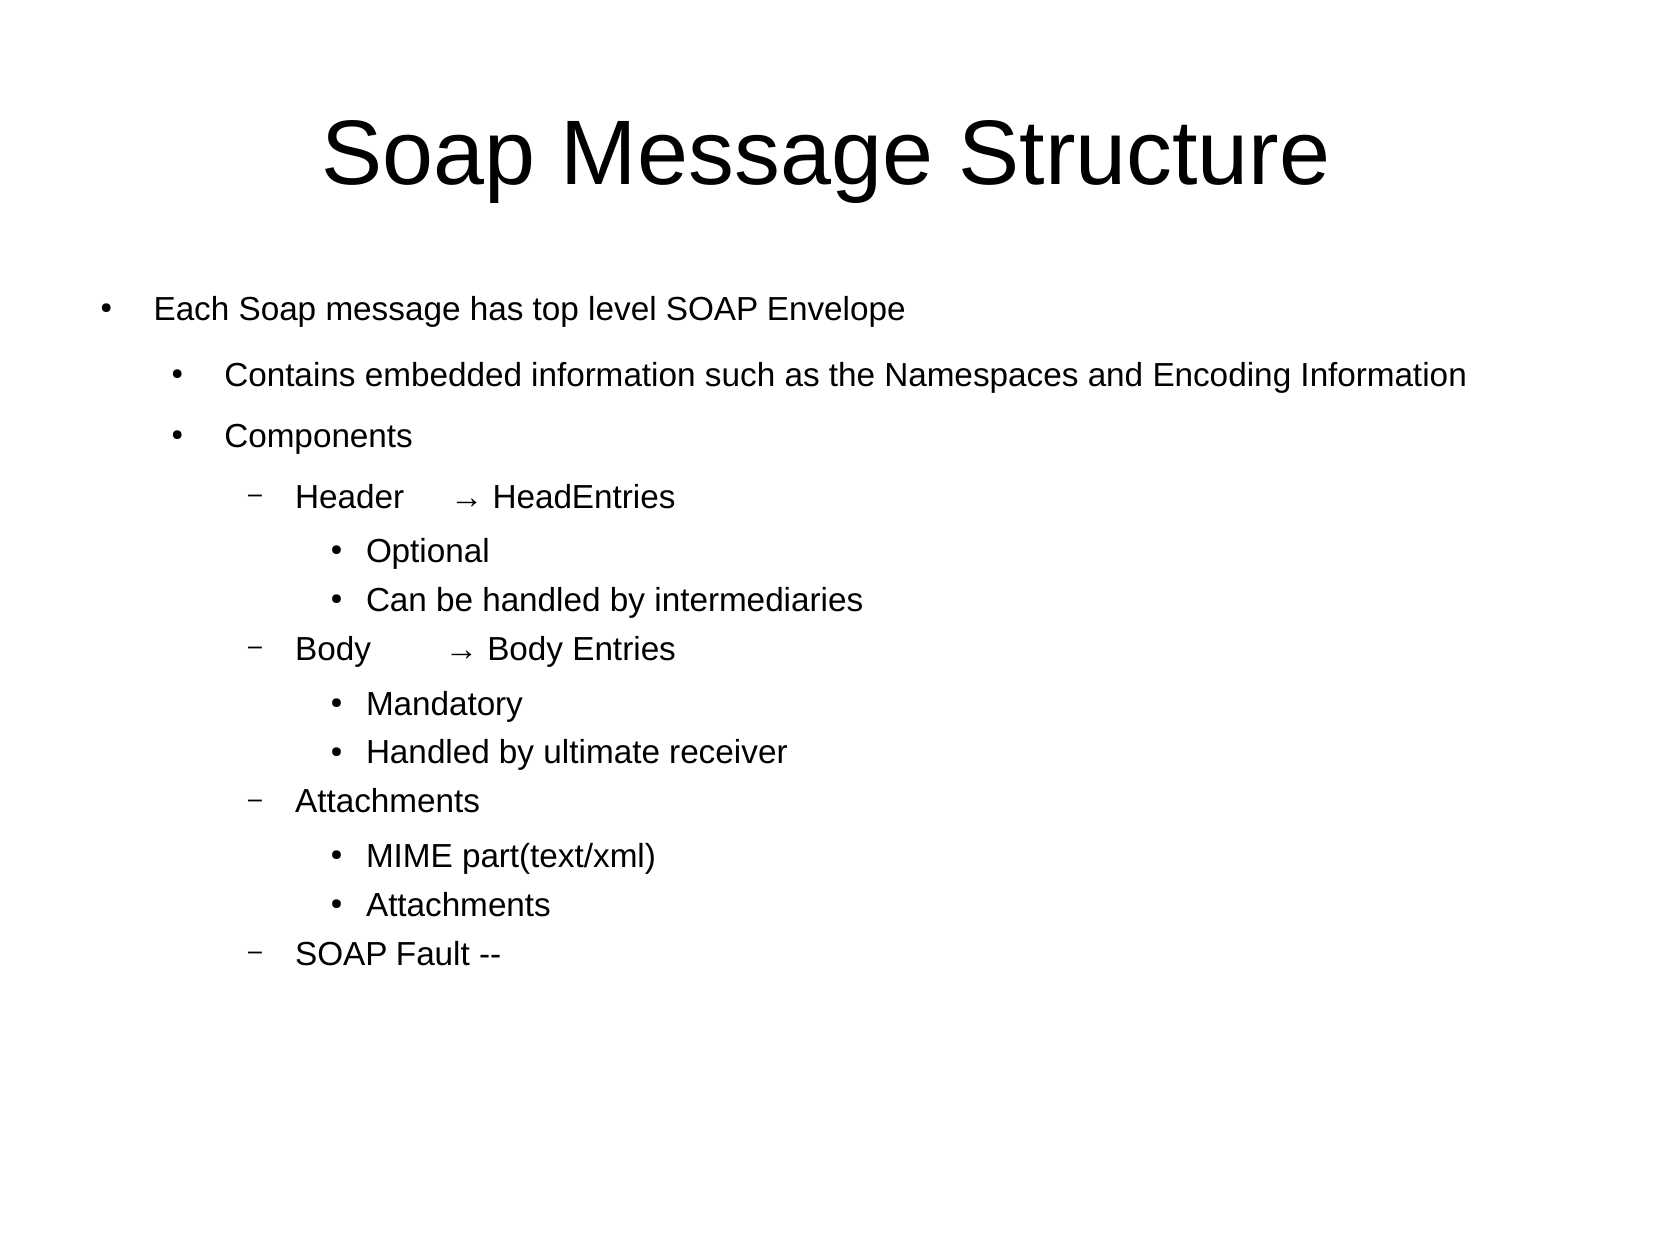

# Soap Message Structure
Each Soap message has top level SOAP Envelope
Contains embedded information such as the Namespaces and Encoding Information
Components
Header → HeadEntries
Optional
Can be handled by intermediaries
Body → Body Entries
Mandatory
Handled by ultimate receiver
Attachments
MIME part(text/xml)
Attachments
SOAP Fault --